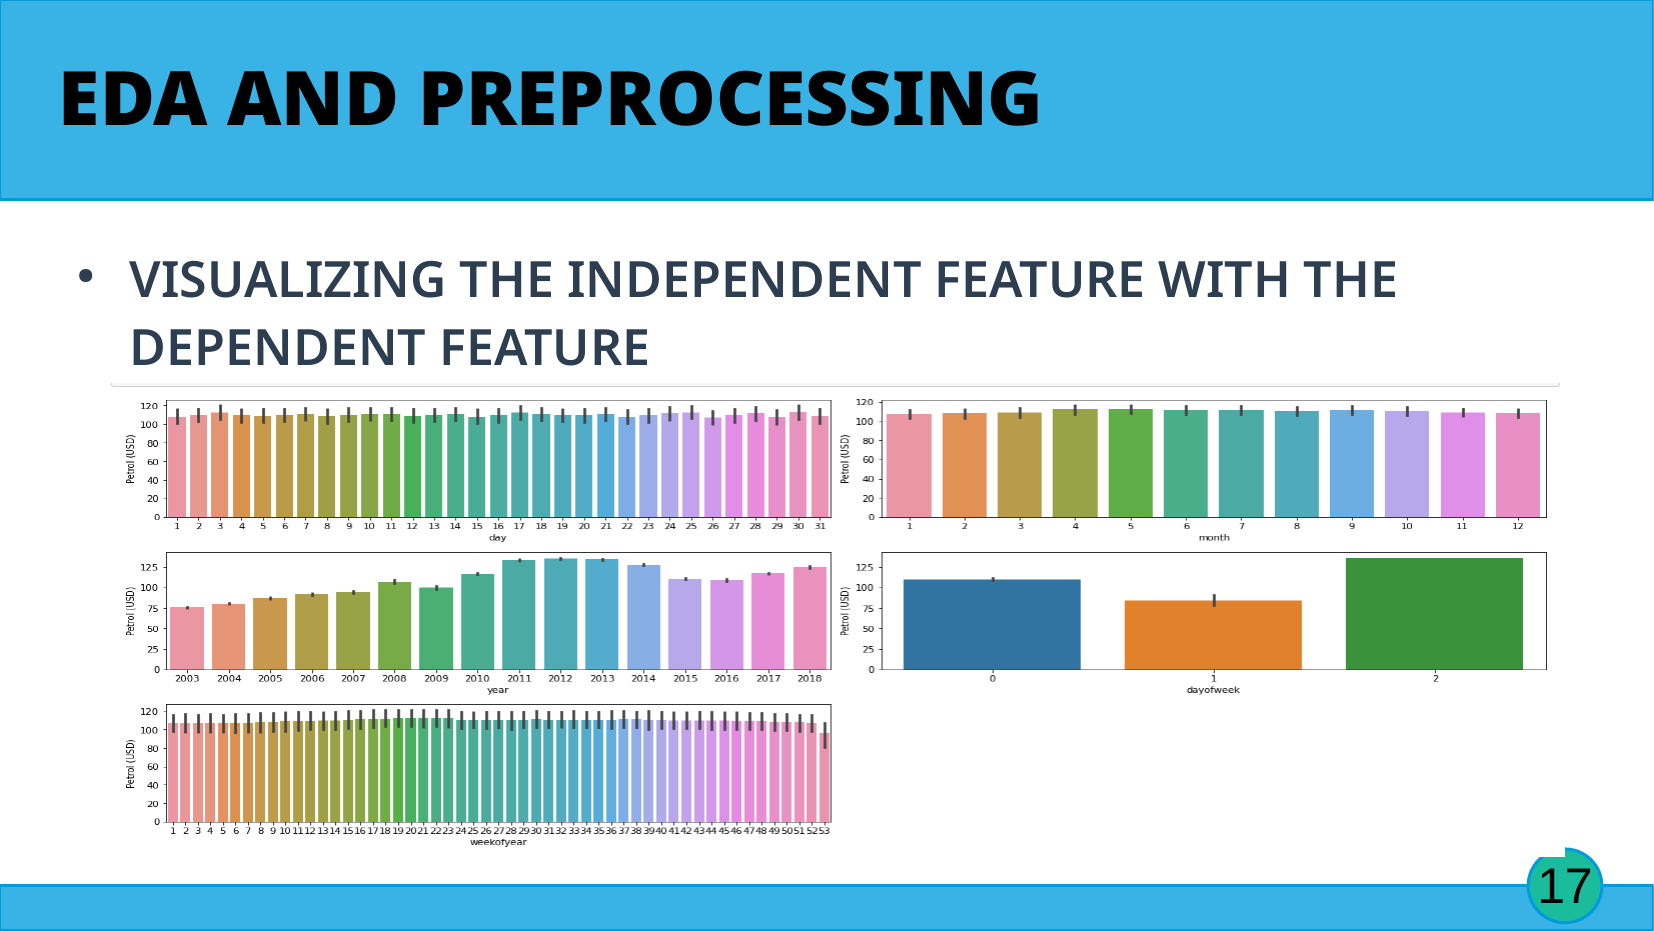

# EDA AND PREPROCESSING
VISUALIZING THE INDEPENDENT FEATURE WITH THE DEPENDENT FEATURE